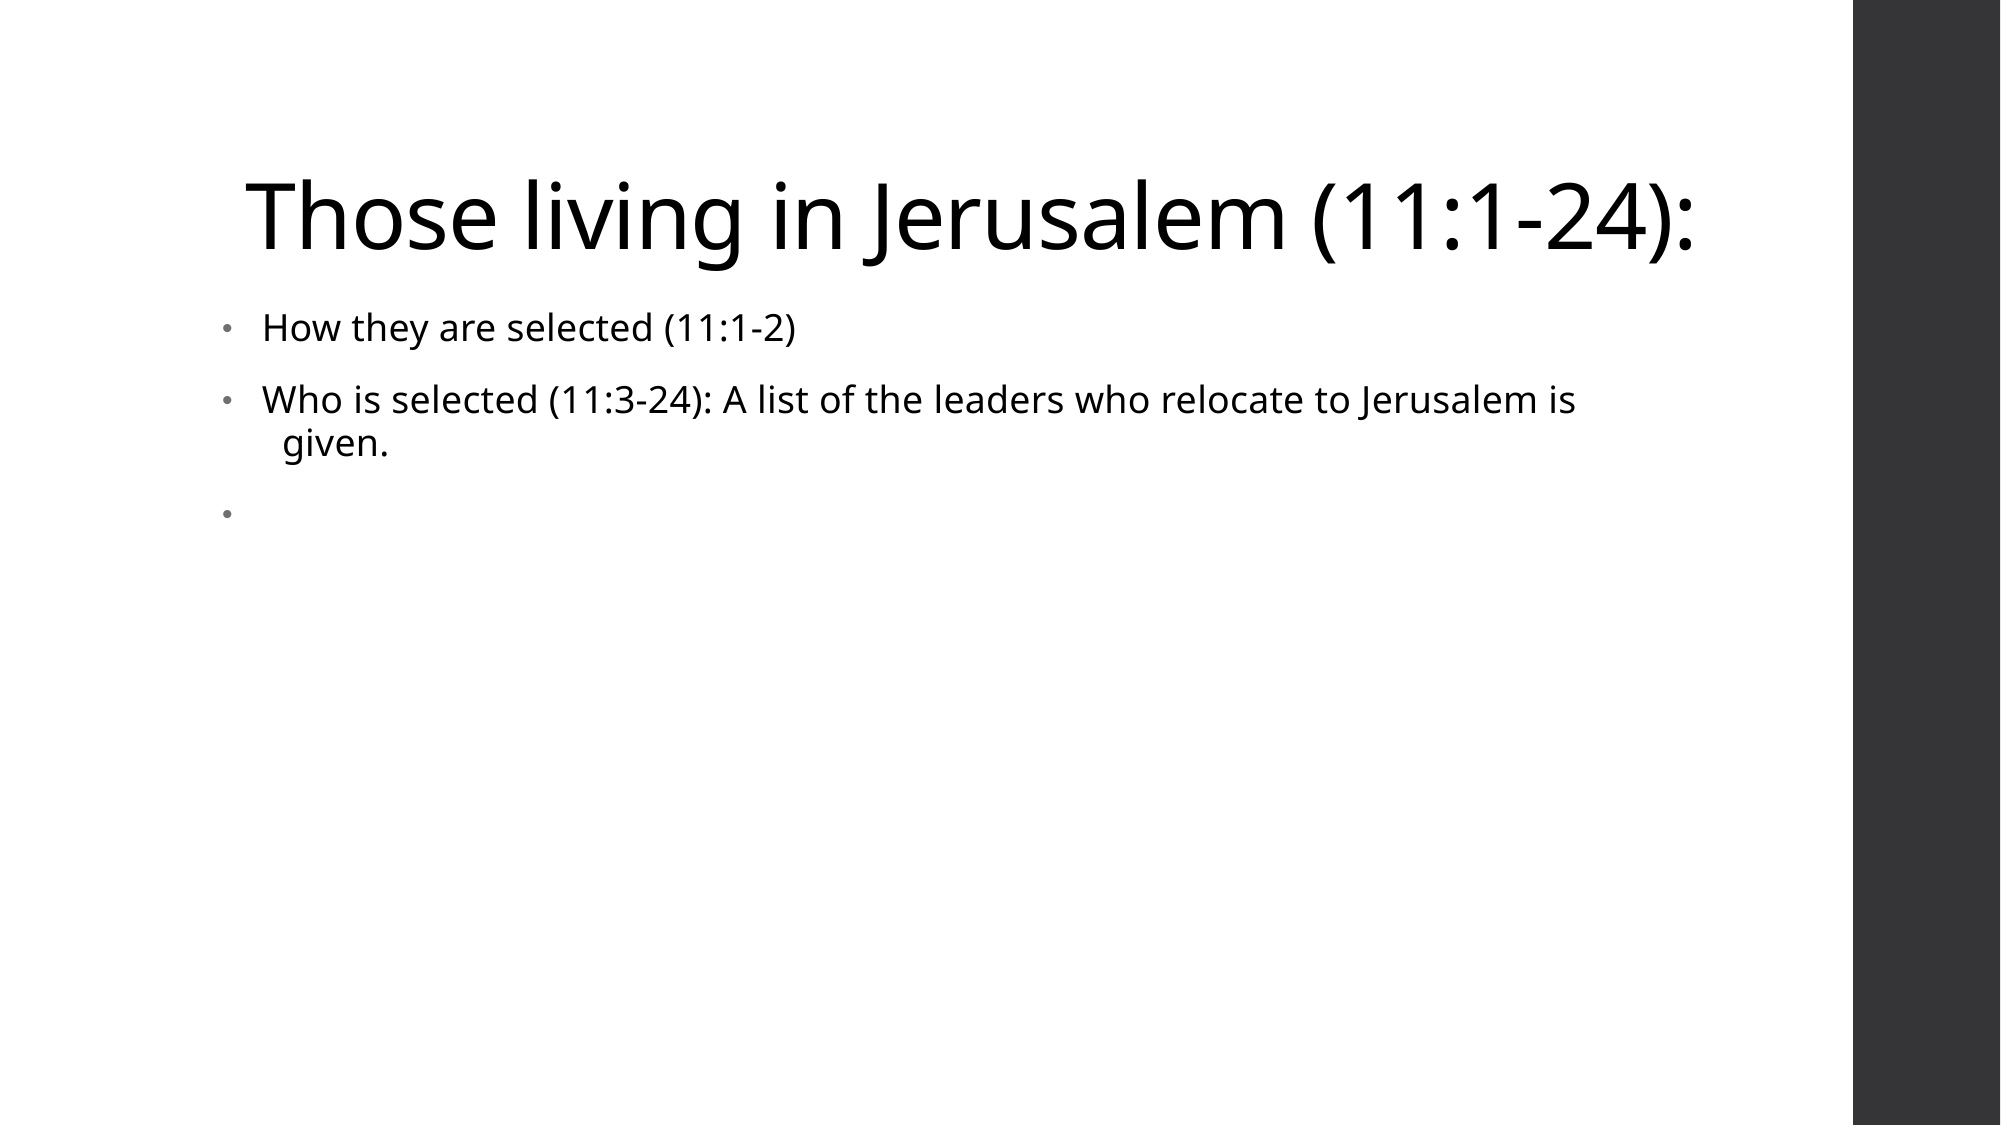

# Those living in Jerusalem (11:1-24):
 How they are selected (11:1-2)
 Who is selected (11:3-24): A list of the leaders who relocate to Jerusalem is given.